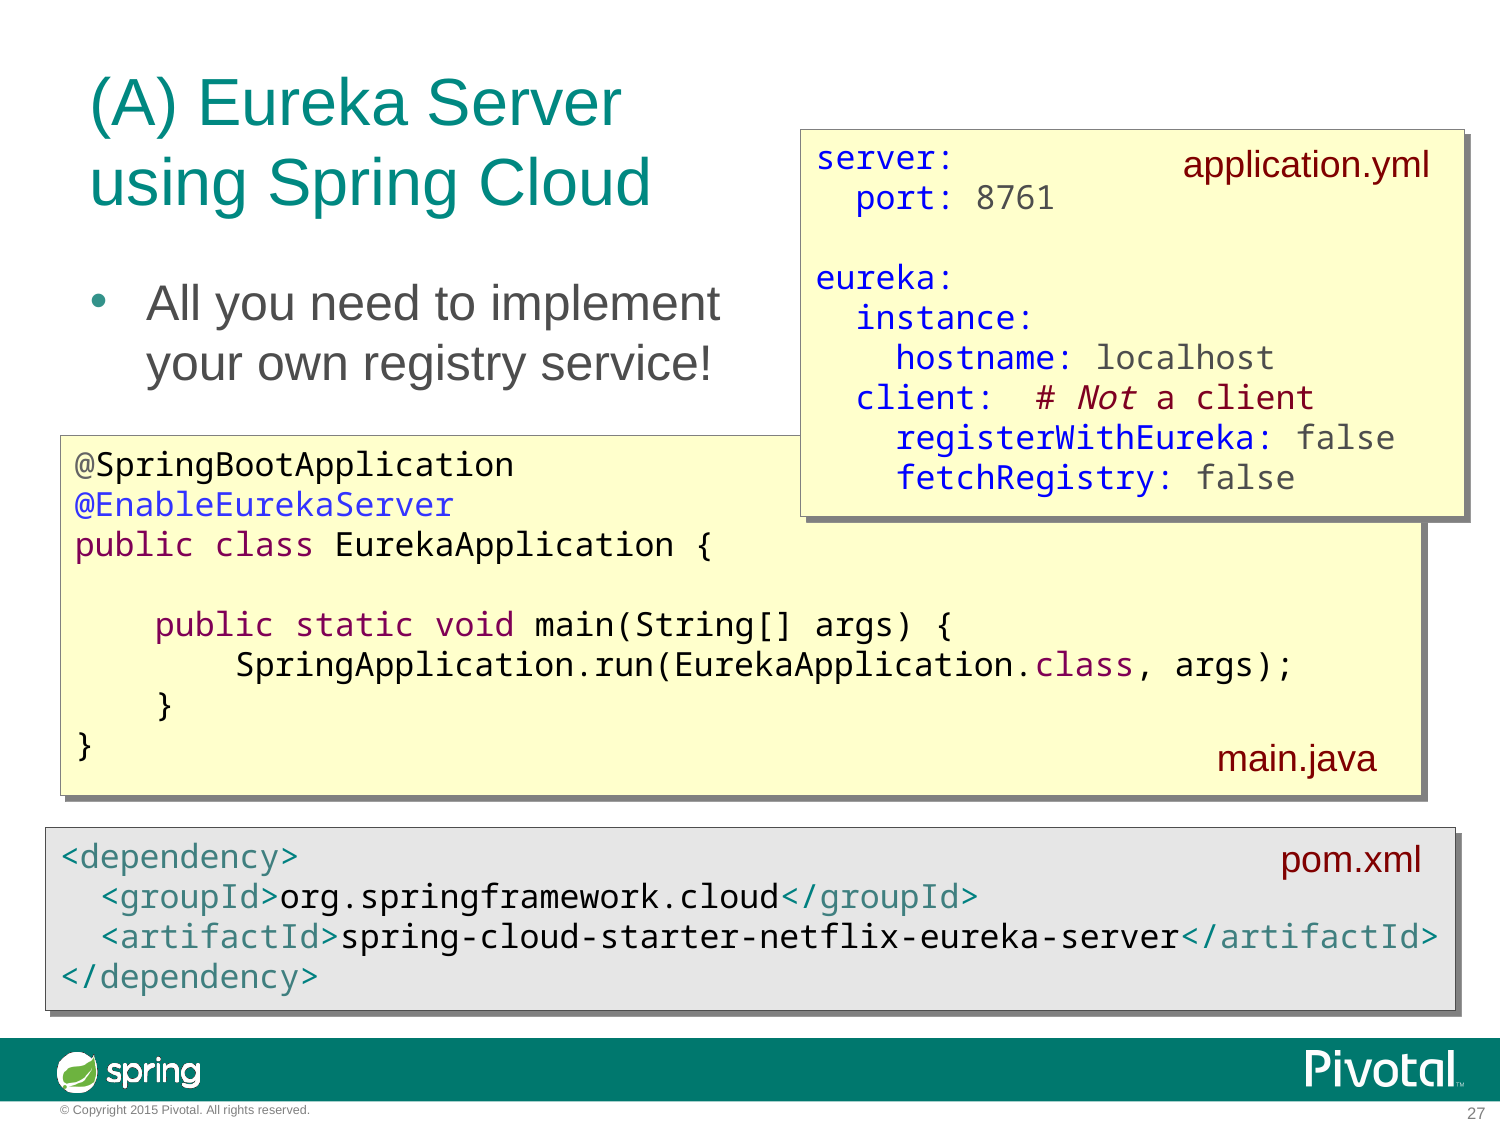

# (A) Eureka Server using Spring Cloud
server:
 port: 8761
eureka:
 instance:
 hostname: localhost
 client: # Not a client
 registerWithEureka: false
 fetchRegistry: false
application.yml
All you need to implement
your own registry service!
@SpringBootApplication
@EnableEurekaServer
public class EurekaApplication {
 public static void main(String[] args) {
 SpringApplication.run(EurekaApplication.class, args);
 }
}
main.java
<dependency>
 <groupId>org.springframework.cloud</groupId>
 <artifactId>spring-cloud-starter-netflix-eureka-server</artifactId>
</dependency>
pom.xml